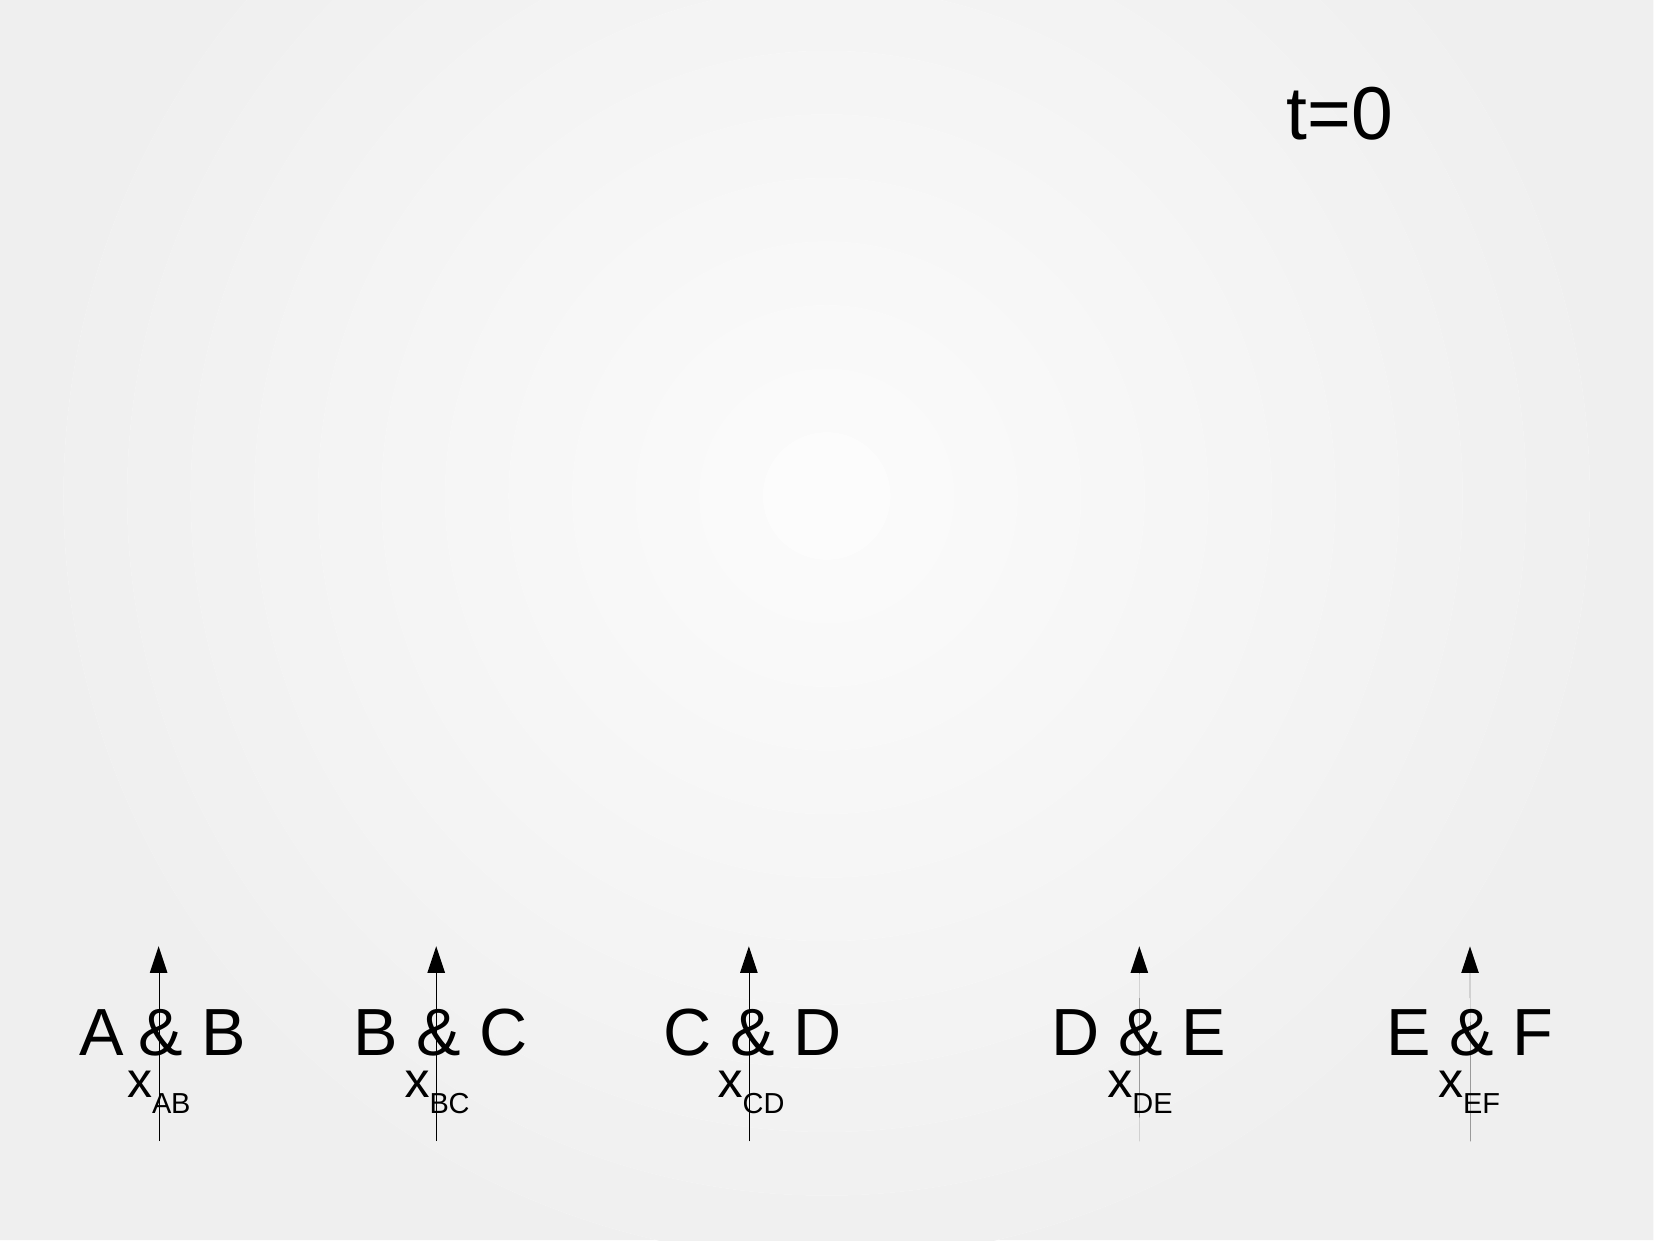

t=0
A & B
B & C
C & D
D & E
E & F
xDE
xCD
xEF
xAB
xBC